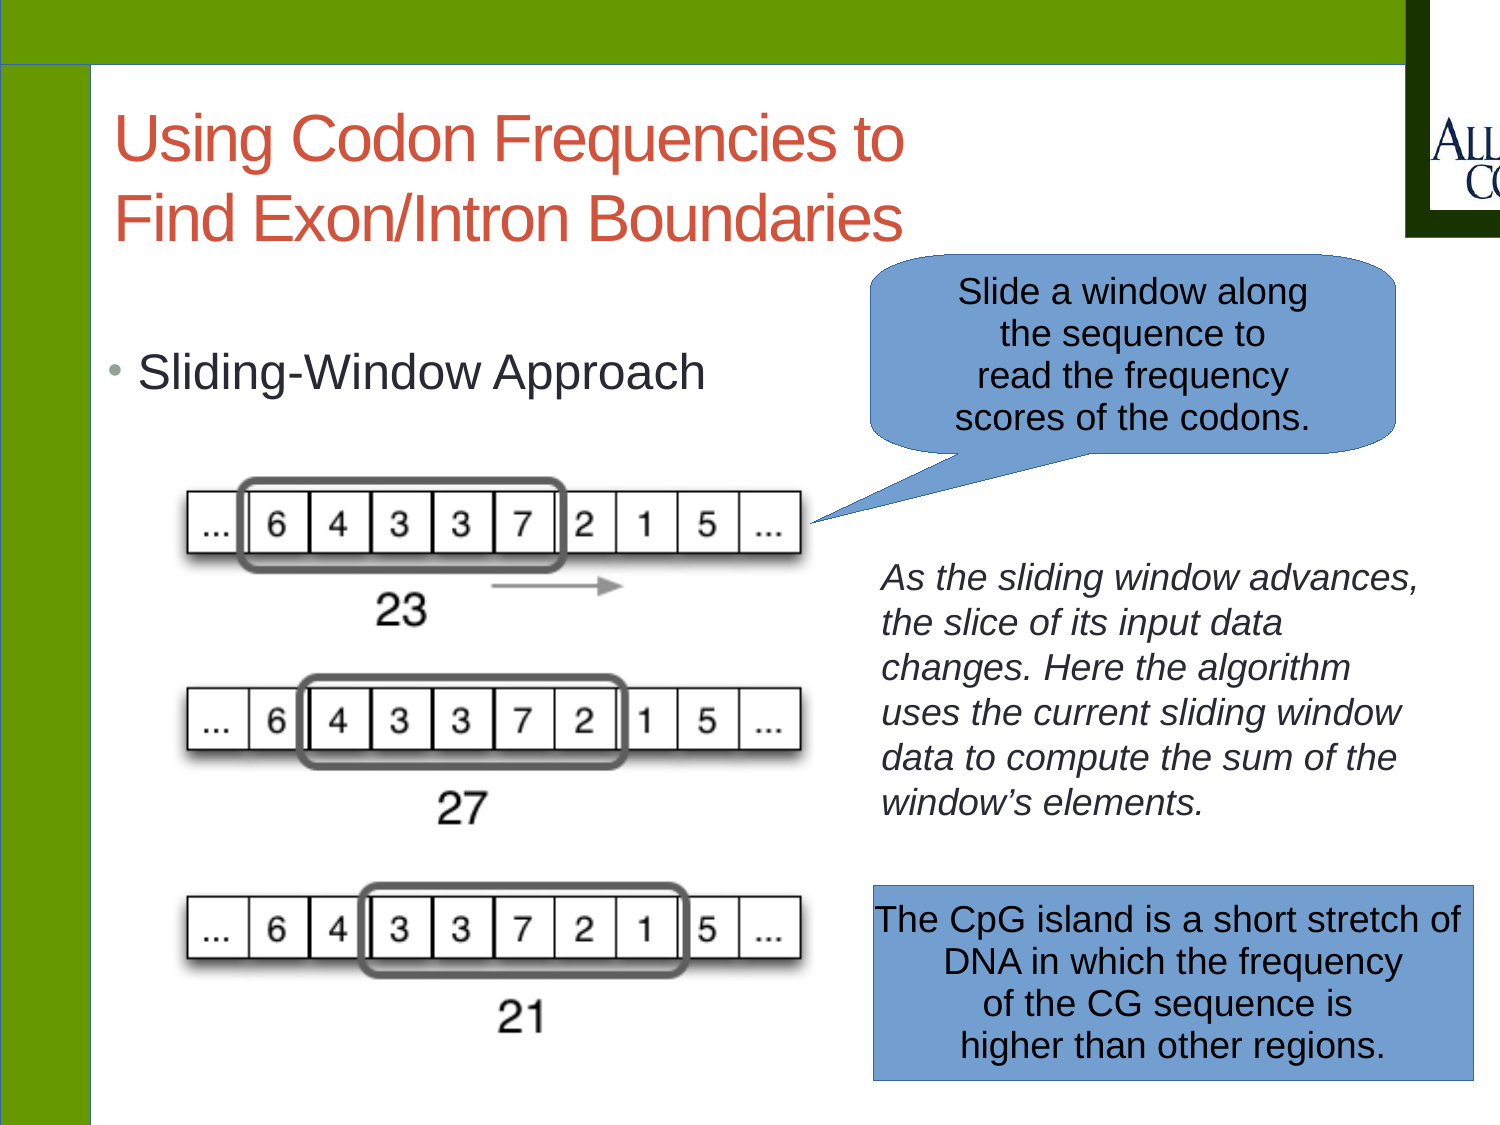

Using Codon Frequencies to
Find Exon/Intron Boundaries
Slide a window along
the sequence to
read the frequency
scores of the codons.
# Sliding-Window Approach
As the sliding window advances, the slice of its input data changes. Here the algorithm uses the current sliding window data to compute the sum of the window’s elements.
The CpG island is a short stretch of
DNA in which the frequency
of the CG sequence is
higher than other regions.